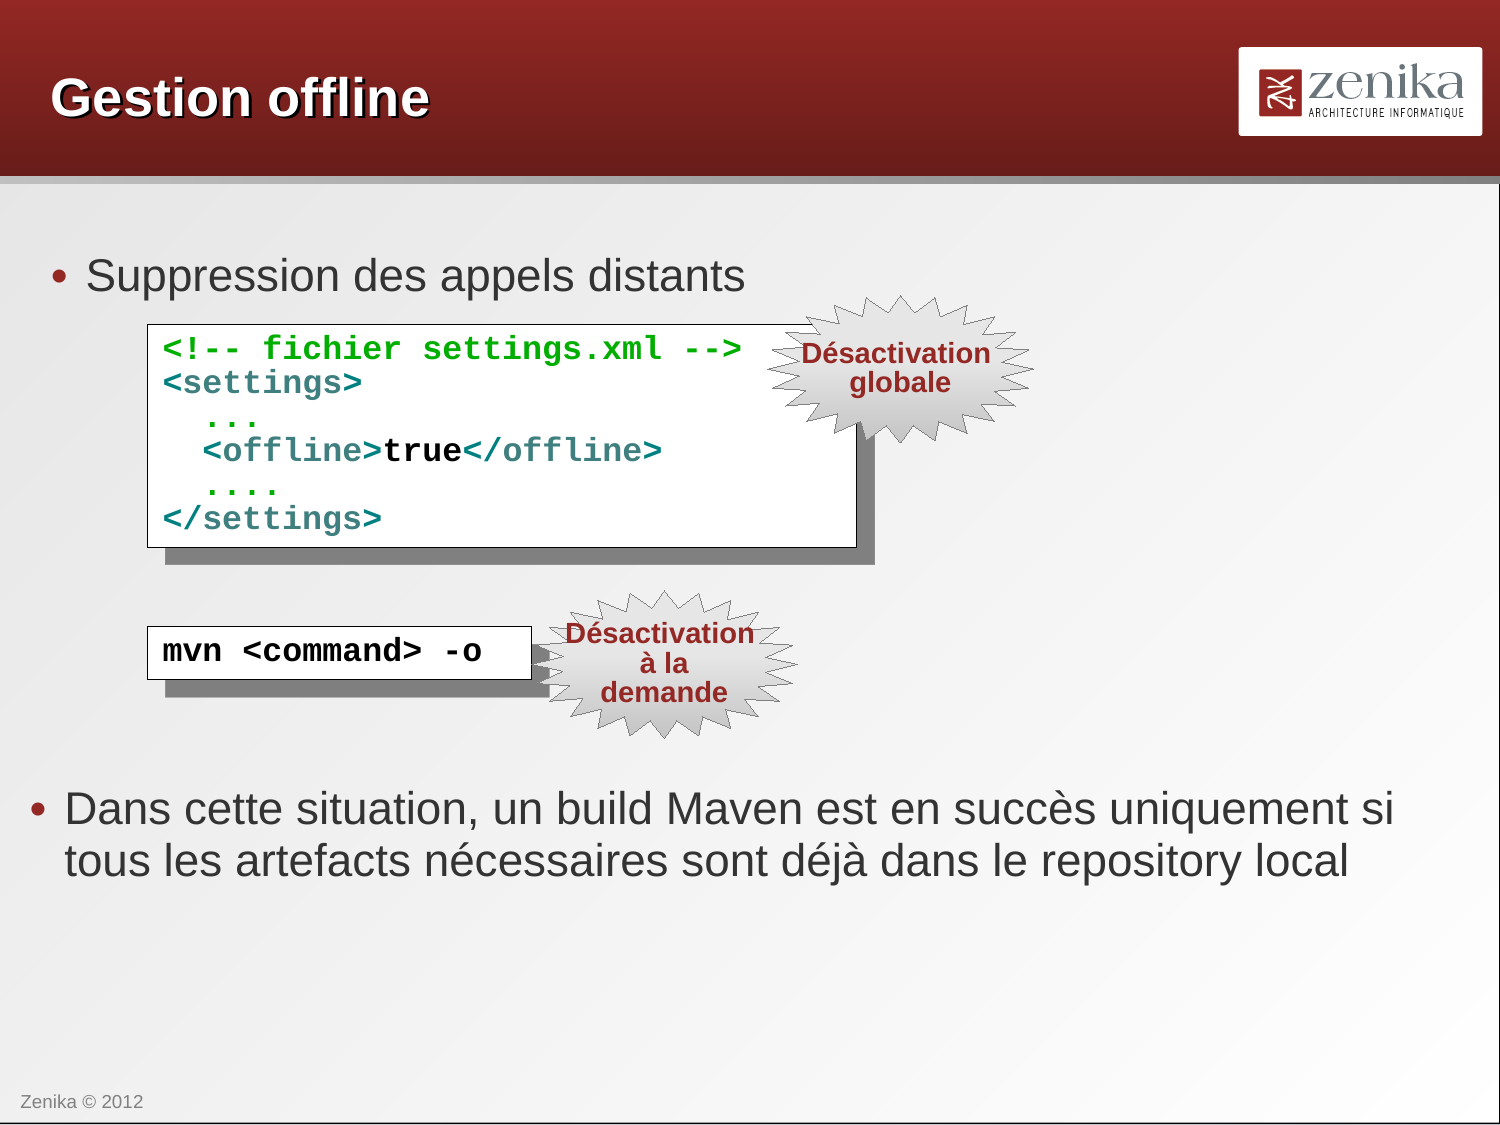

# Gestion offline
Suppression des appels distants
Désactivation
globale
<!-- fichier settings.xml -->
<settings>
 ...
 <offline>true</offline>
 ....
</settings>
Désactivation
à la
demande
mvn <command> -o
Dans cette situation, un build Maven est en succès uniquement si tous les artefacts nécessaires sont déjà dans le repository local